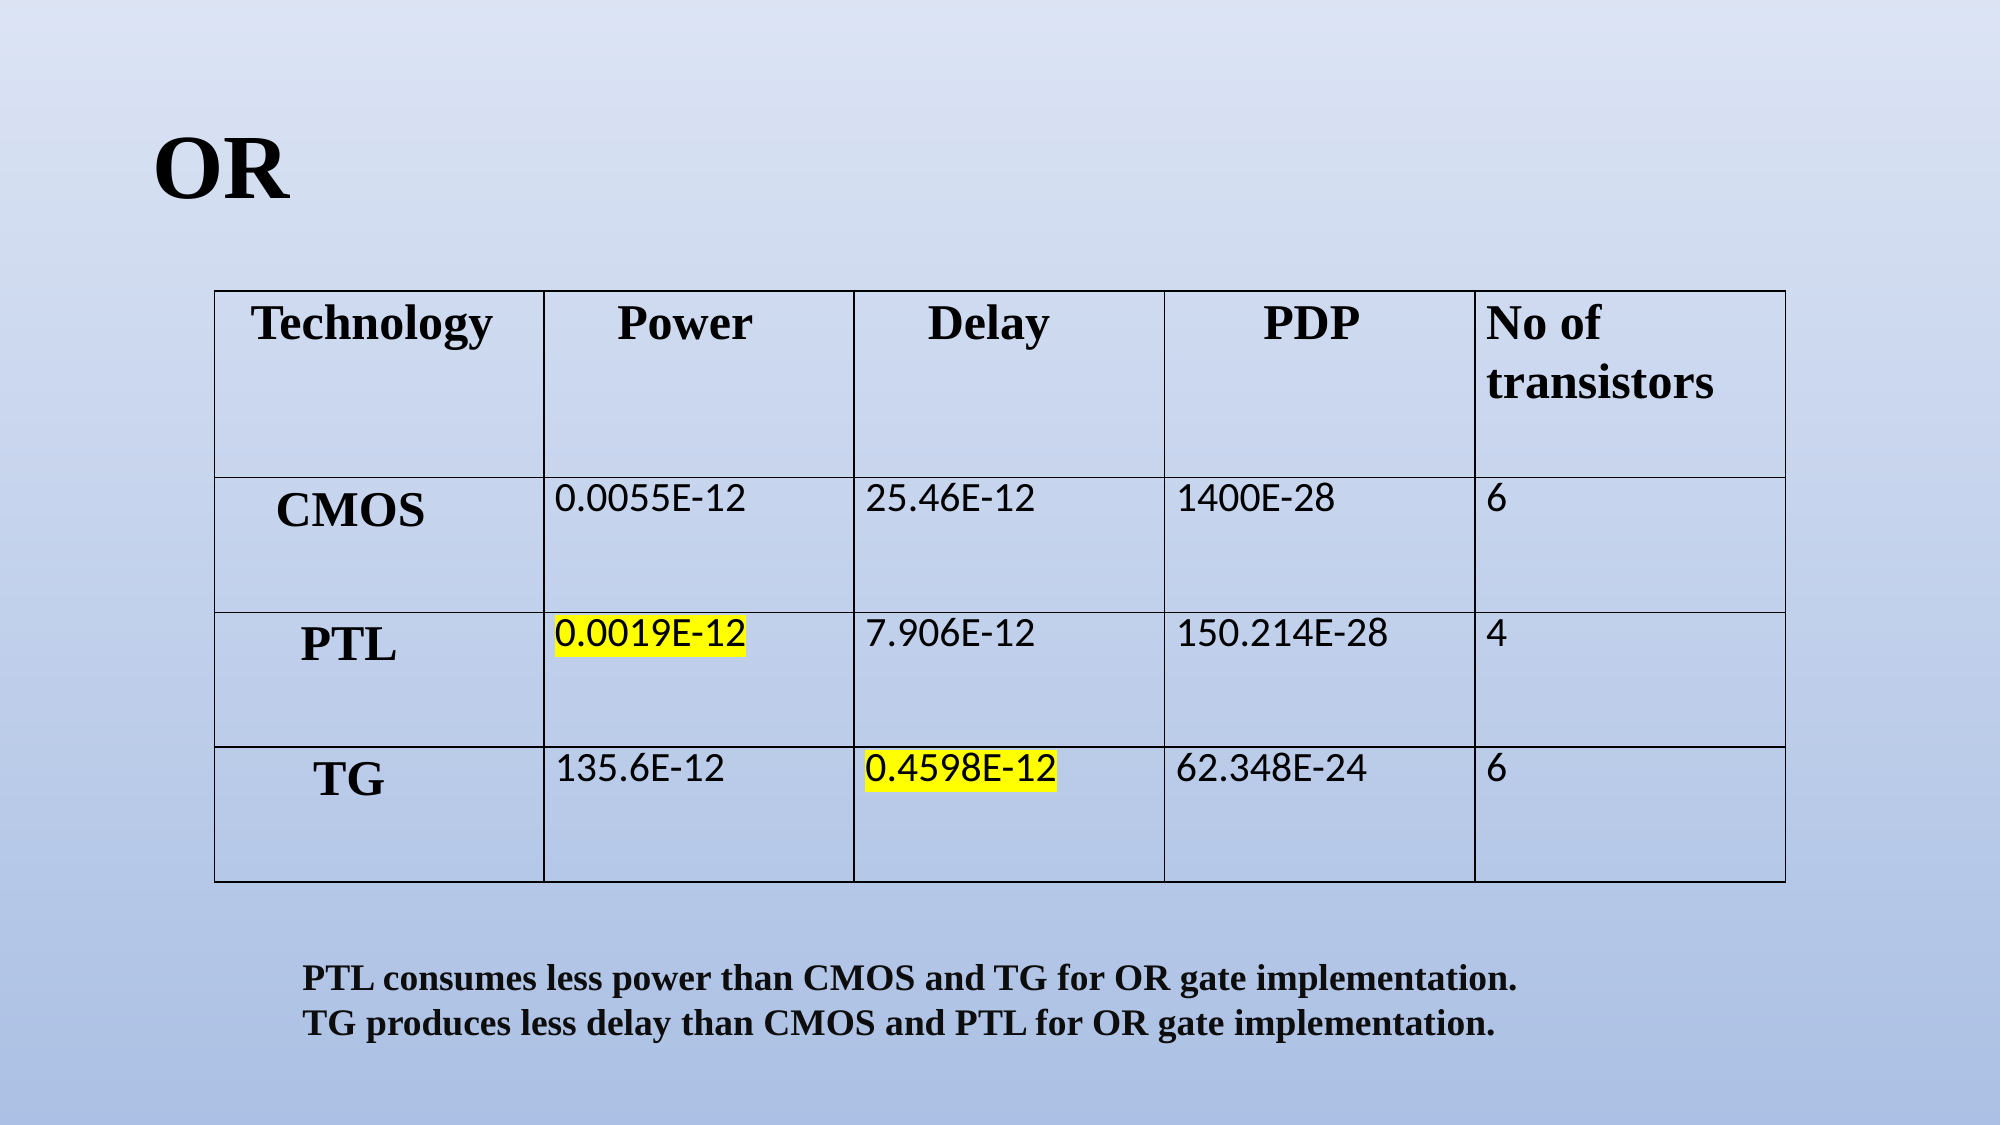

# OR
| Technology | Power | Delay | PDP | No of transistors |
| --- | --- | --- | --- | --- |
| CMOS | 0.0055E-12 | 25.46E-12 | 1400E-28 | 6 |
| PTL | 0.0019E-12 | 7.906E-12 | 150.214E-28 | 4 |
| TG | 135.6E-12 | 0.4598E-12 | 62.348E-24 | 6 |
PTL consumes less power than CMOS and TG for OR gate implementation.
TG produces less delay than CMOS and PTL for OR gate implementation.